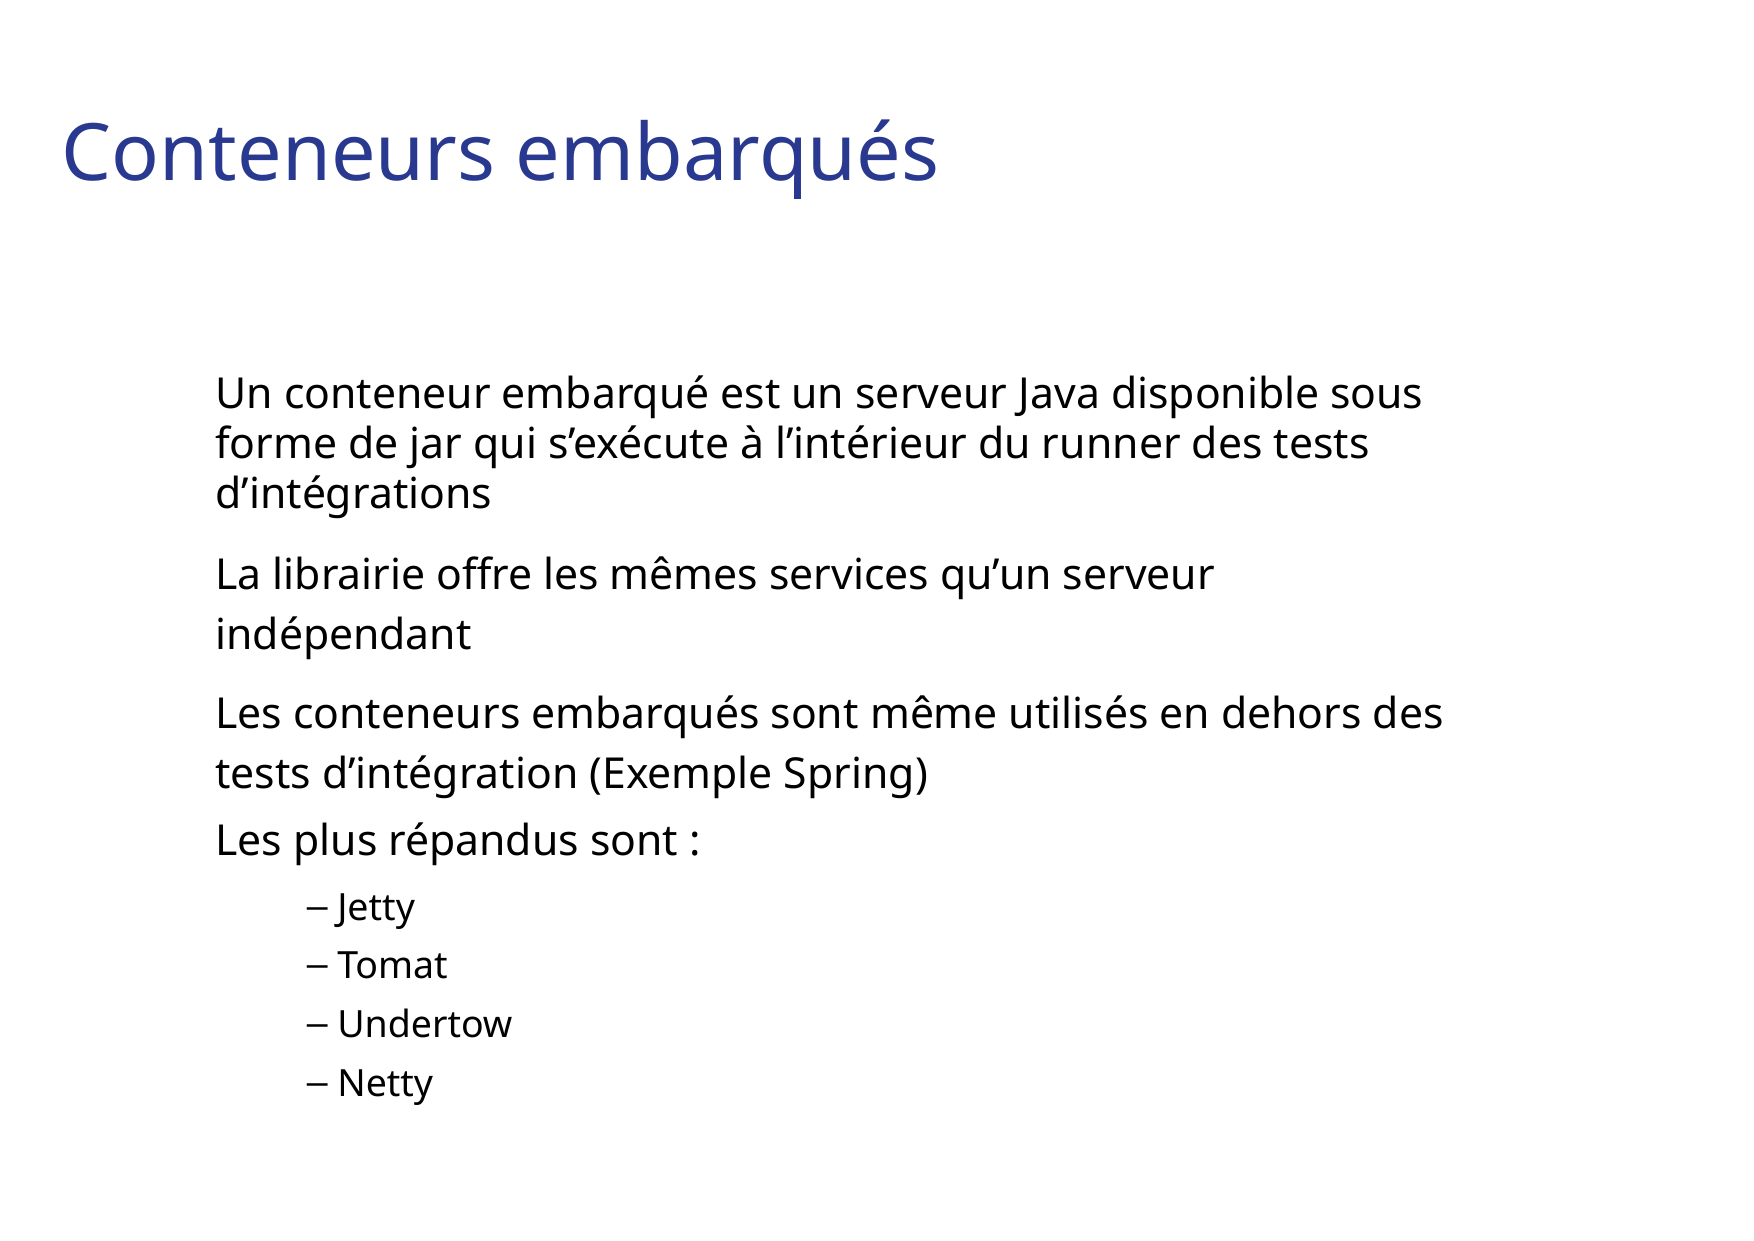

# Conteneurs embarqués
Un conteneur embarqué est un serveur Java disponible sous forme de jar qui s’exécute à l’intérieur du runner des tests d’intégrations
La librairie offre les mêmes services qu’un serveur indépendant
Les conteneurs embarqués sont même utilisés en dehors des tests d’intégration (Exemple Spring)
Les plus répandus sont :
Jetty
Tomat
Undertow
Netty